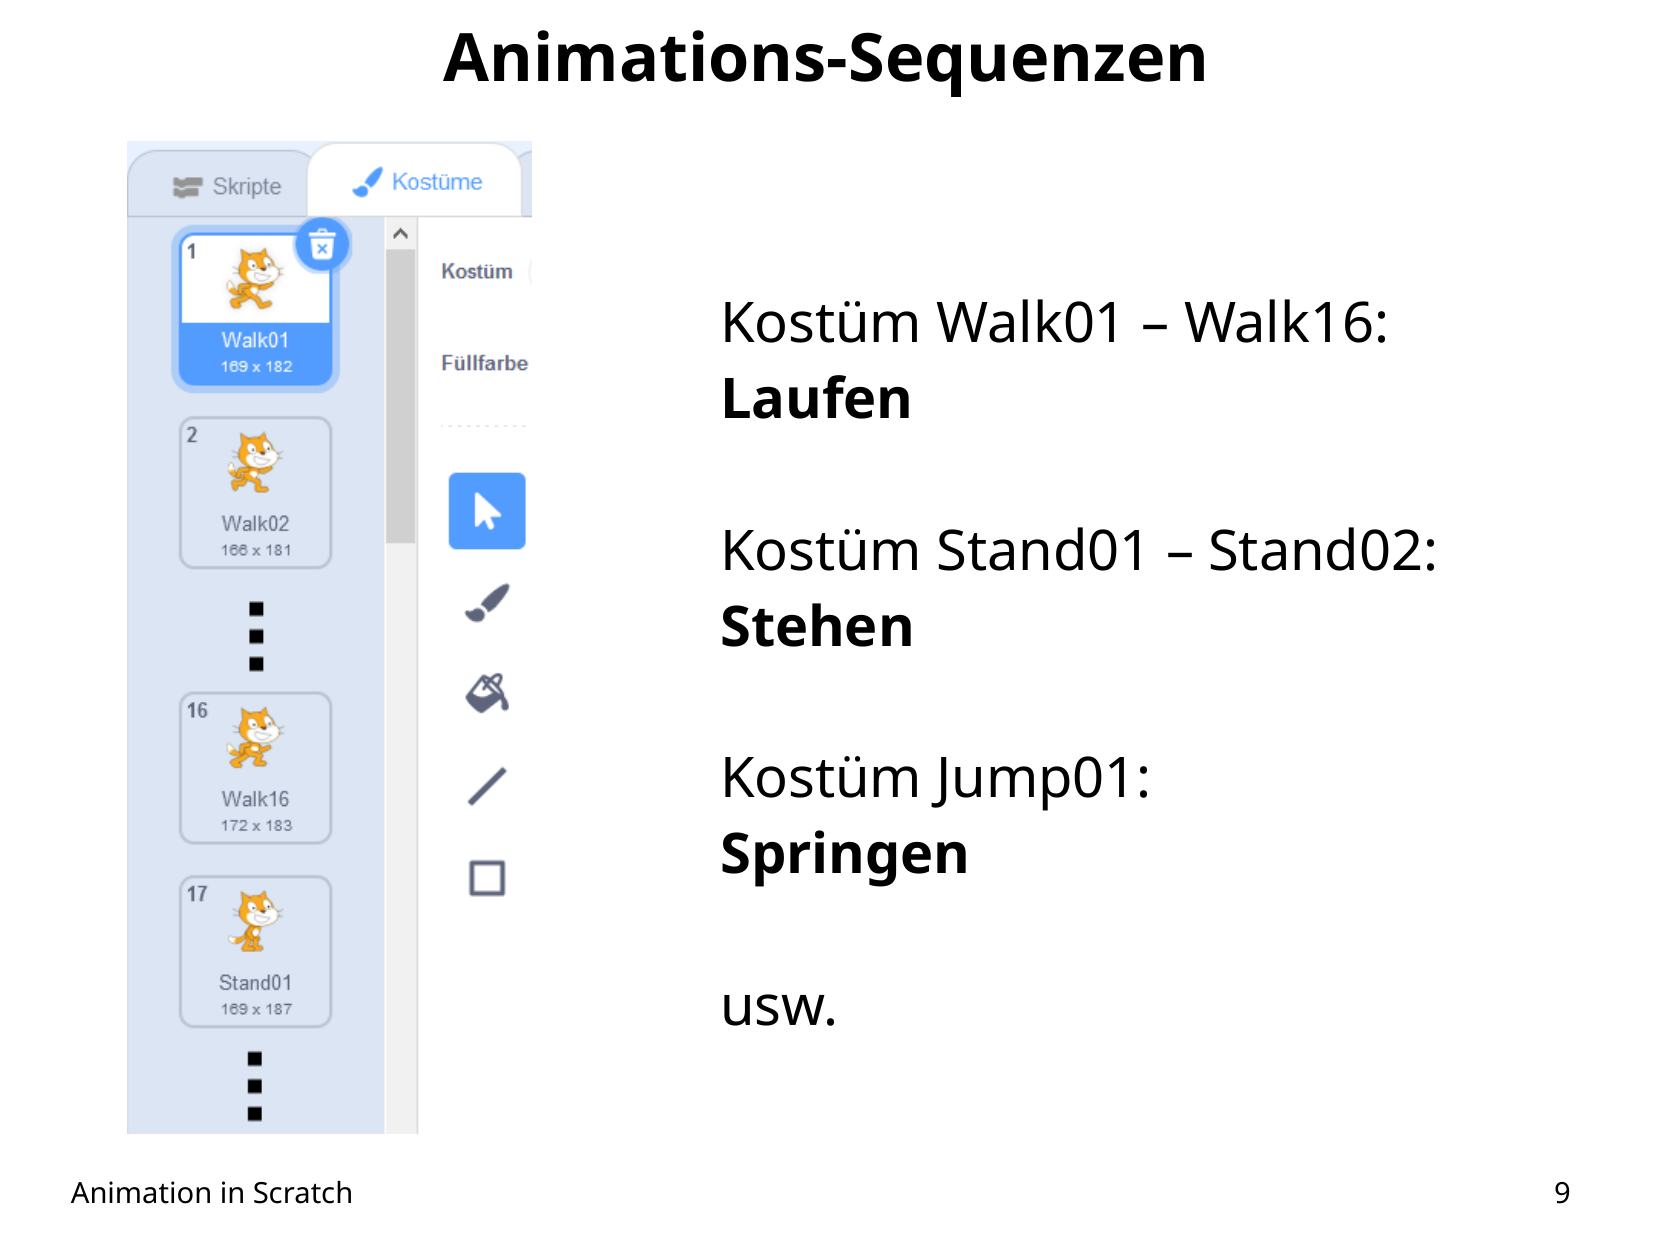

# Animations-Sequenzen
Kostüm Walk01 – Walk16:
Laufen
Kostüm Stand01 – Stand02:
Stehen
Kostüm Jump01:
Springen
usw.
Animation in Scratch
9